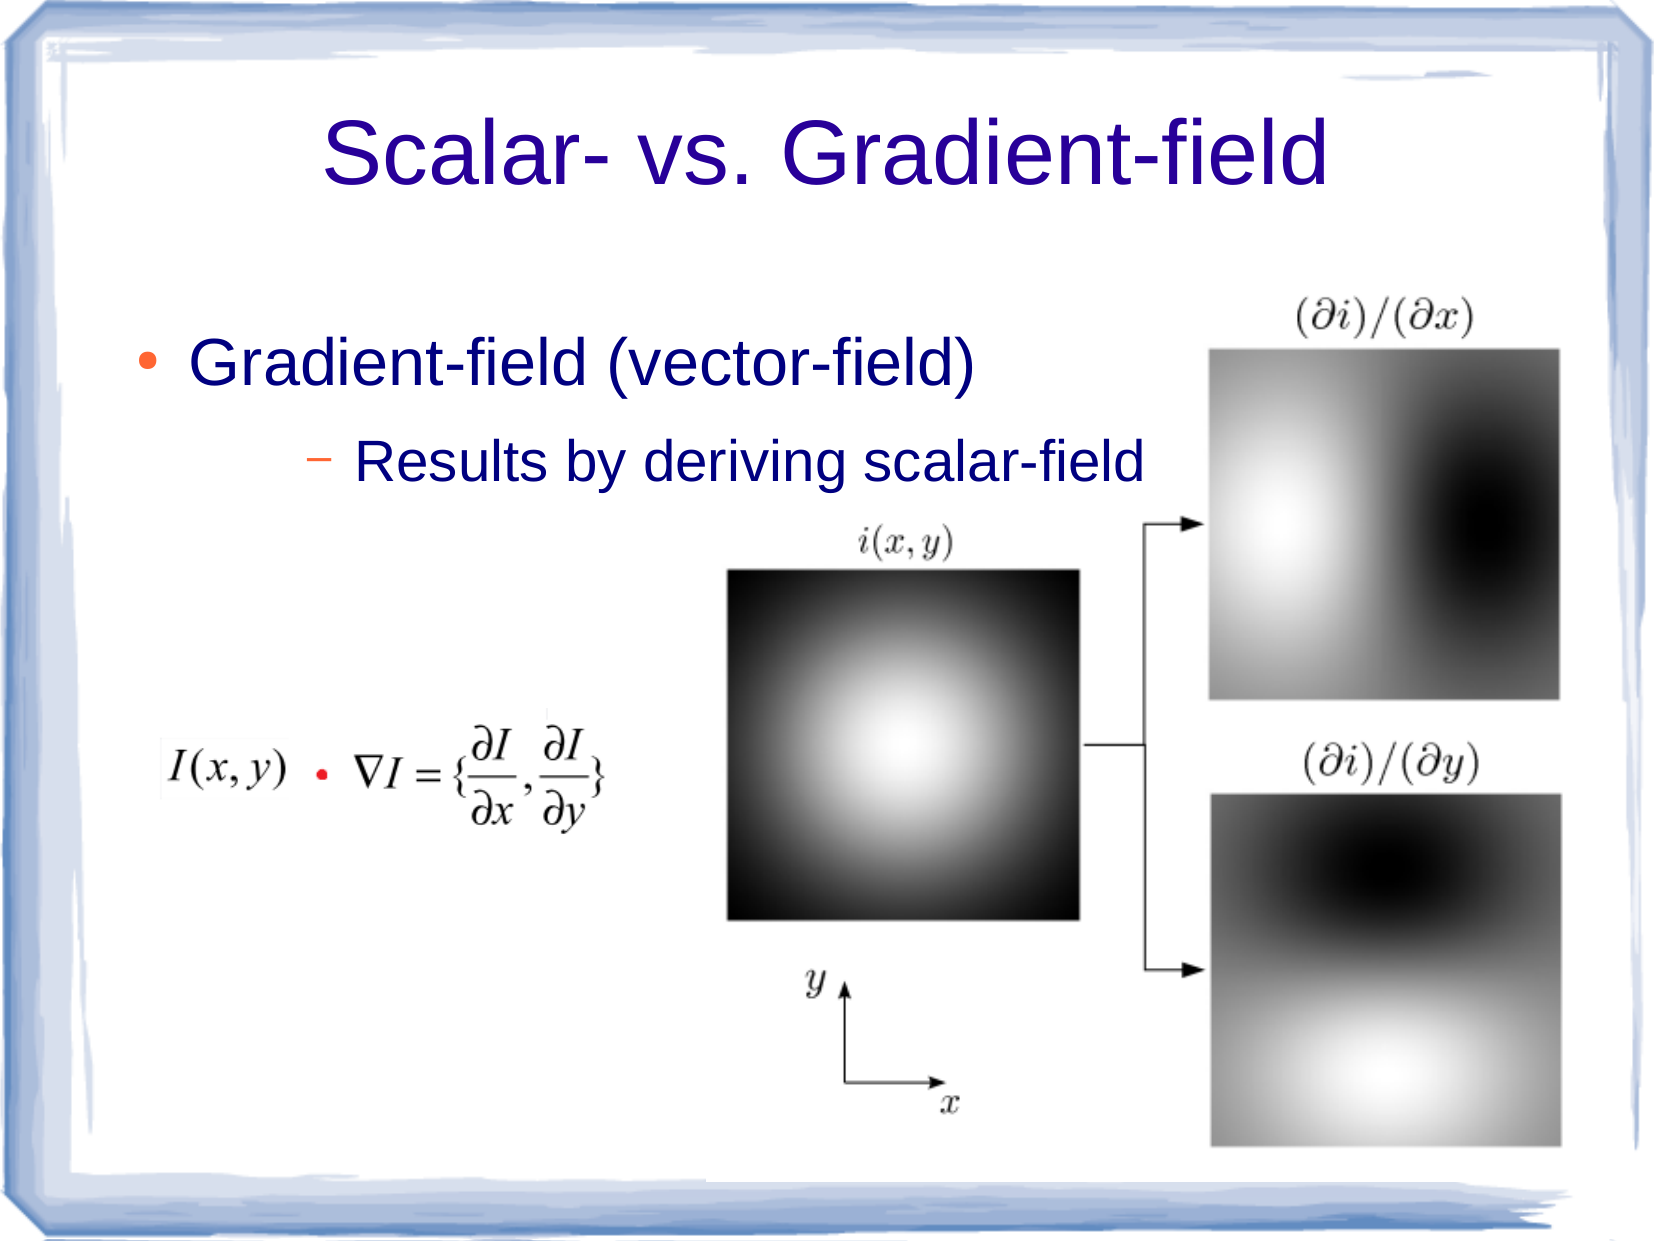

# Scalar- vs. Gradient-field
Gradient-field (vector-field)
Results by deriving scalar-field